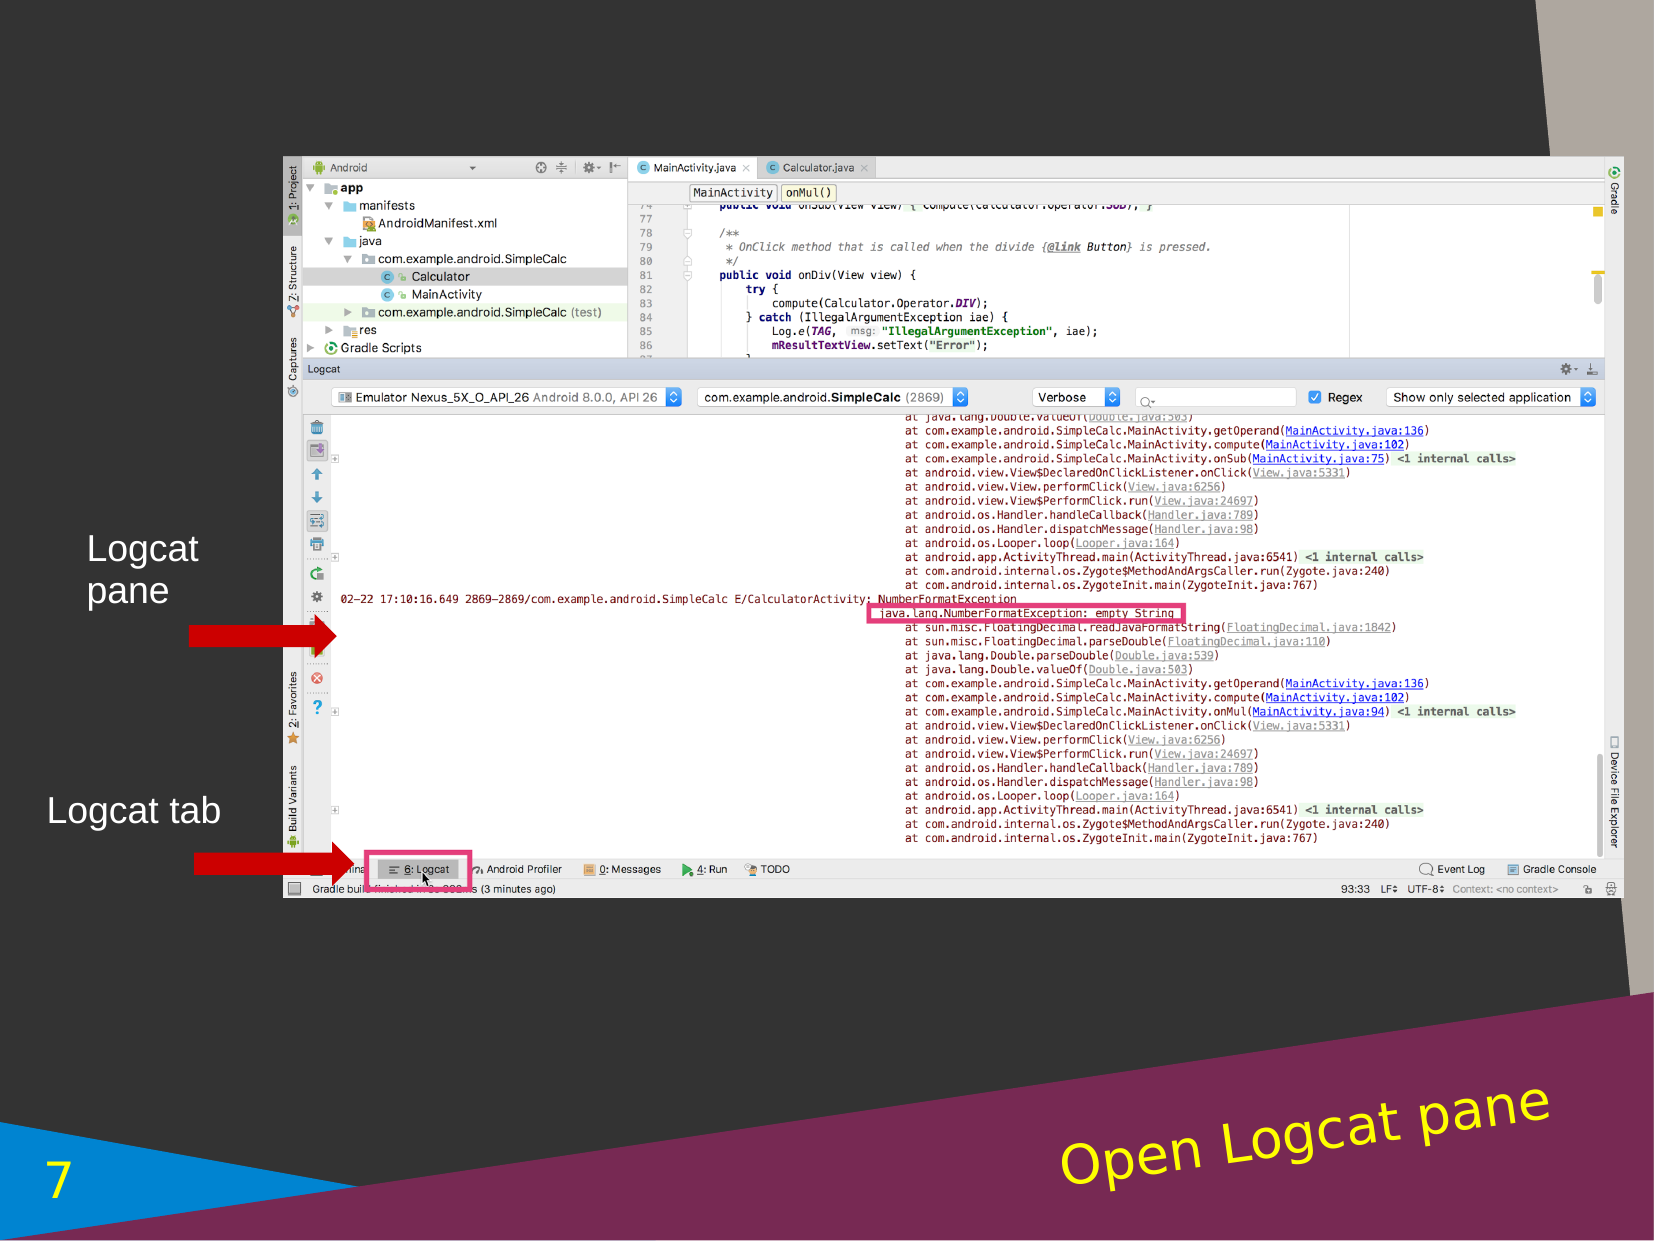

Logcat
pane
Logcat tab
# Open Logcat pane
7